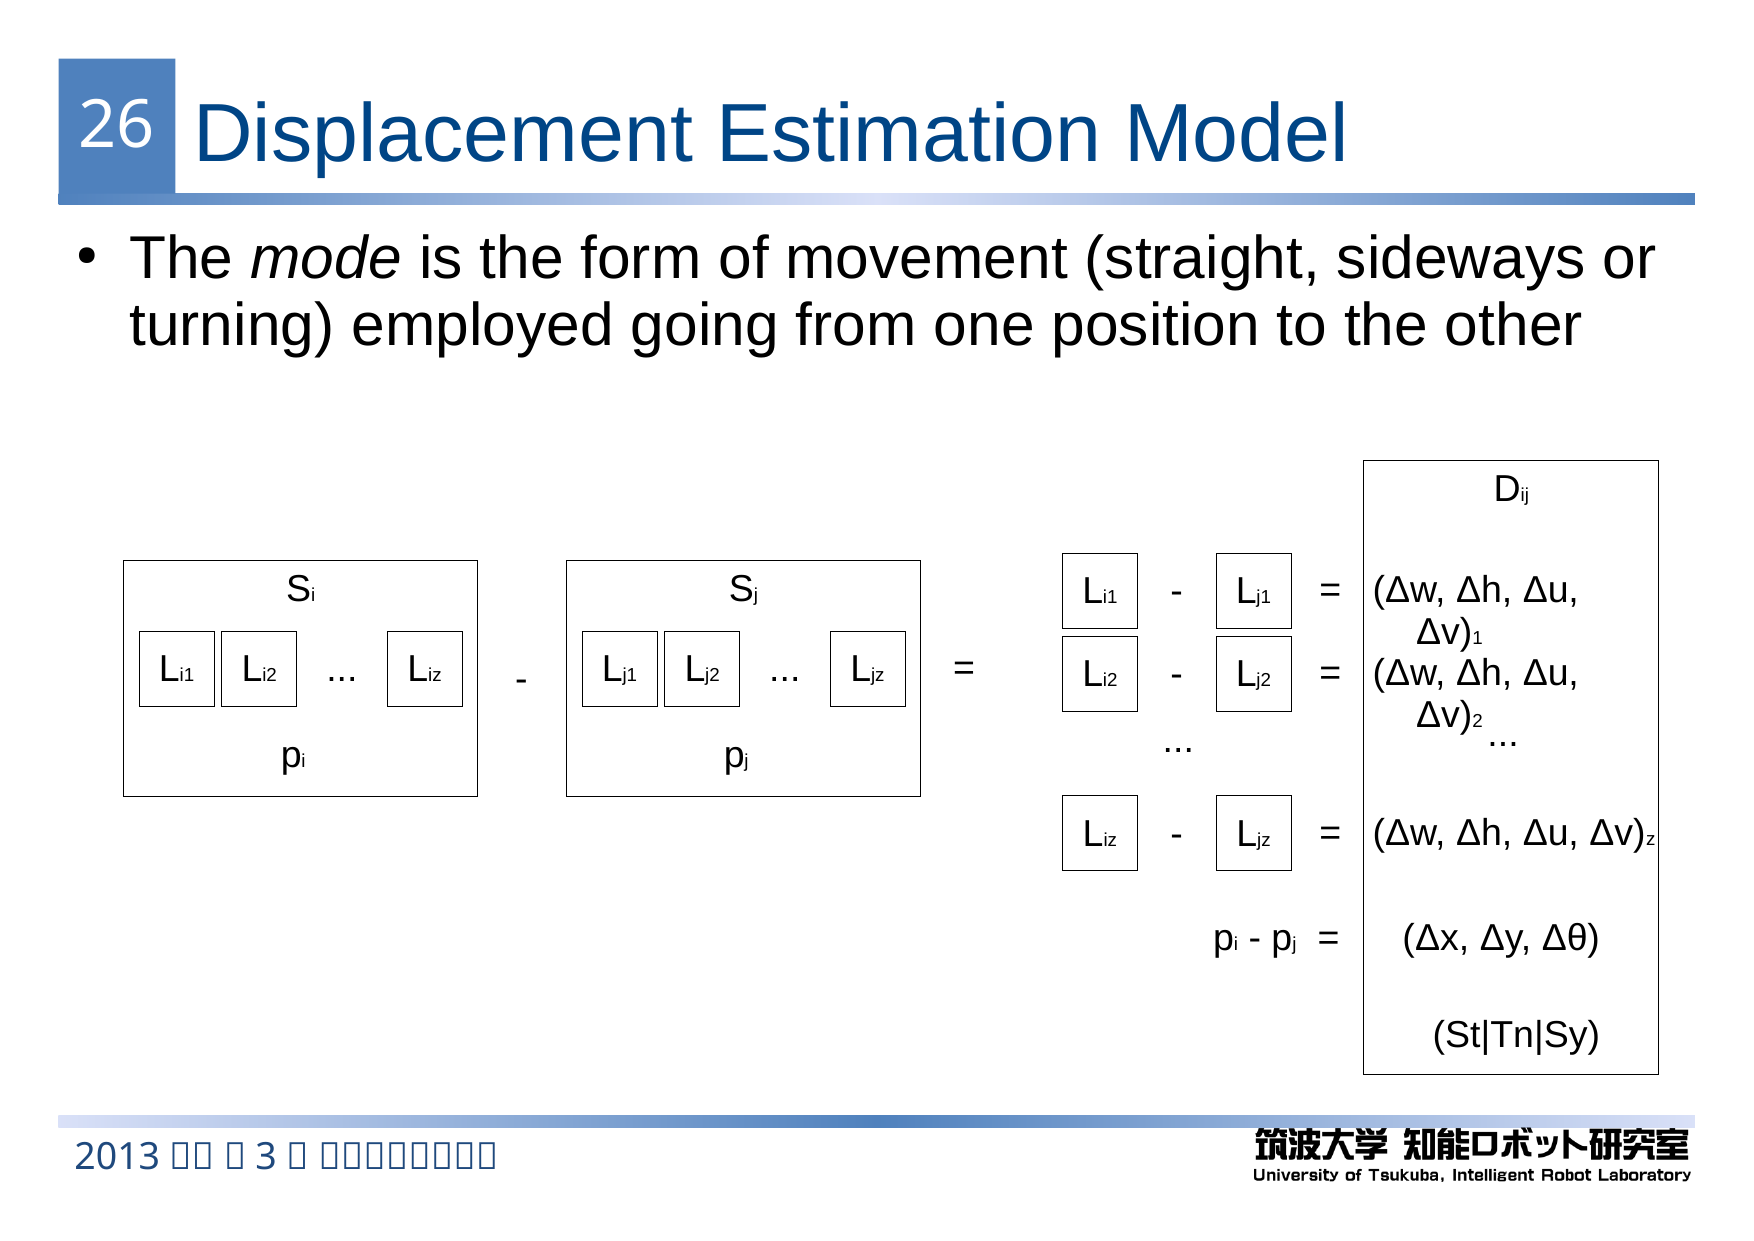

# Displacement Estimation Model
The mode is the form of movement (straight, sideways or turning) employed going from one position to the other
Dij
Li1
-
Lj1
=
Li2
-
Lj2
...
Liz
-
Ljz
Si
Li1
Li2
...
Liz
pi
Sj
Lj1
Lj2
...
Ljz
pj
= (Δw, Δh, Δu, Δv)1
= (Δw, Δh, Δu, Δv)2
...
= (Δw, Δh, Δu, Δv)z
-
pi - pj = (Δx, Δy, Δθ)
 (St|Tn|Sy)